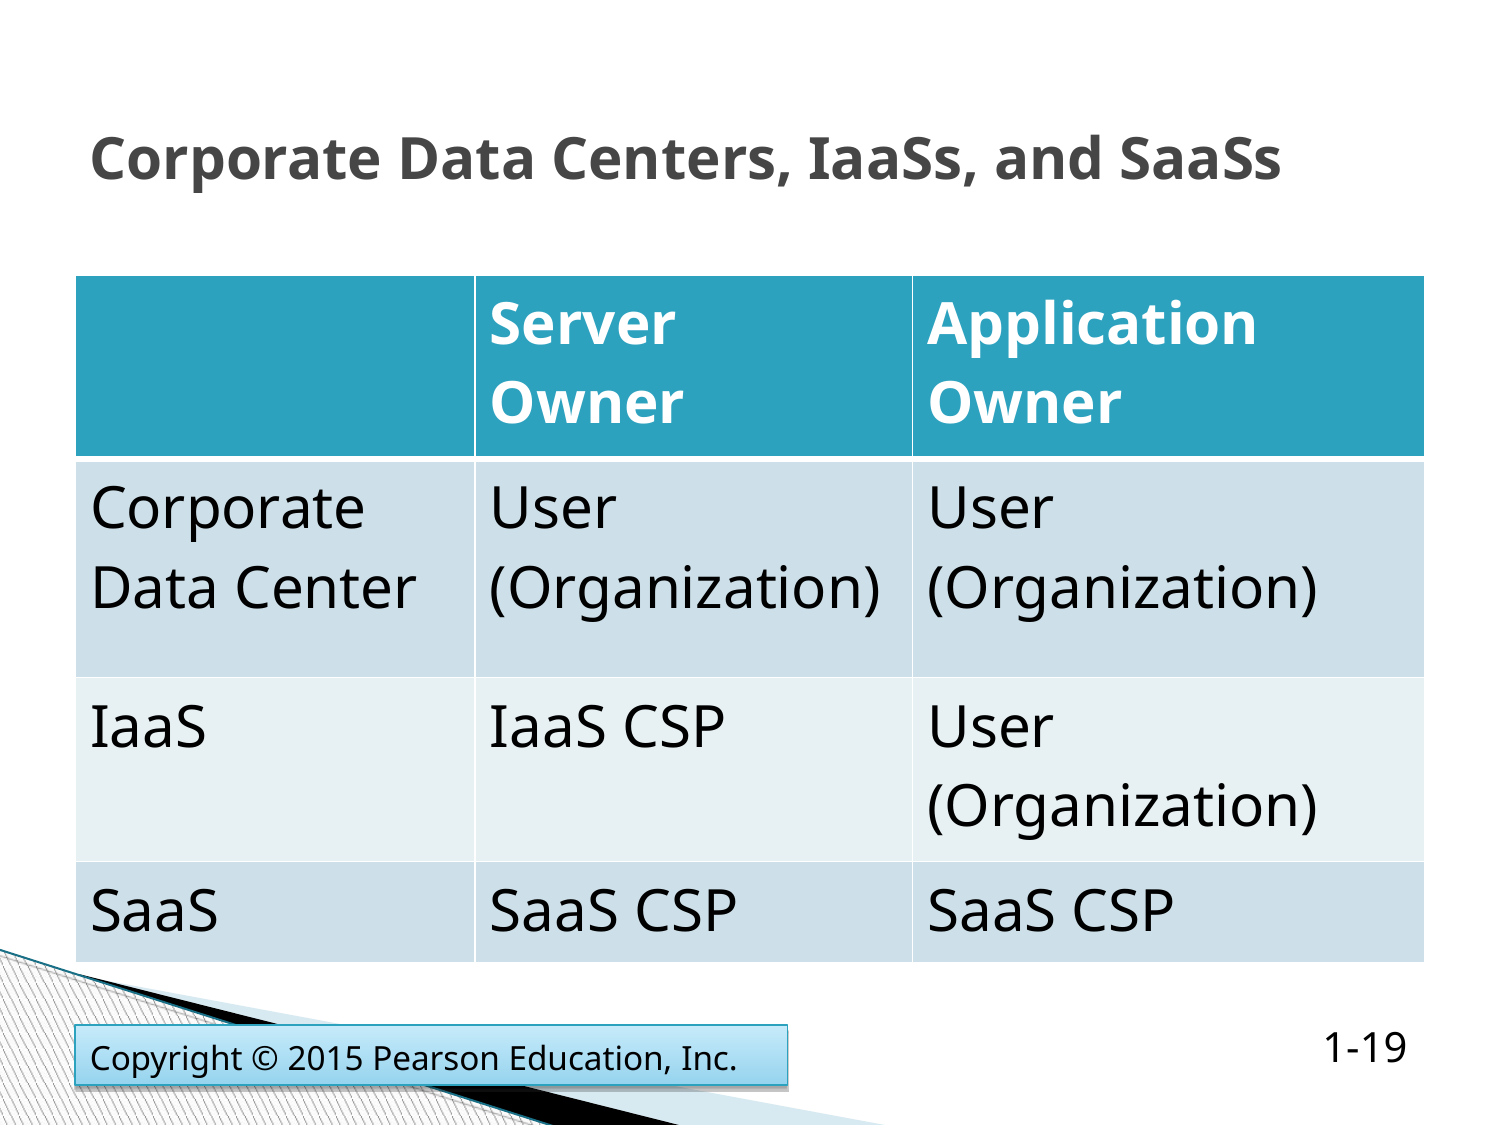

# Corporate Data Centers, IaaSs, and SaaSs
| | Server Owner | Application Owner |
| --- | --- | --- |
| Corporate Data Center | User (Organization) | User (Organization) |
| IaaS | IaaS CSP | User (Organization) |
| SaaS | SaaS CSP | SaaS CSP |
Copyright © 2015 Pearson Education, Inc.